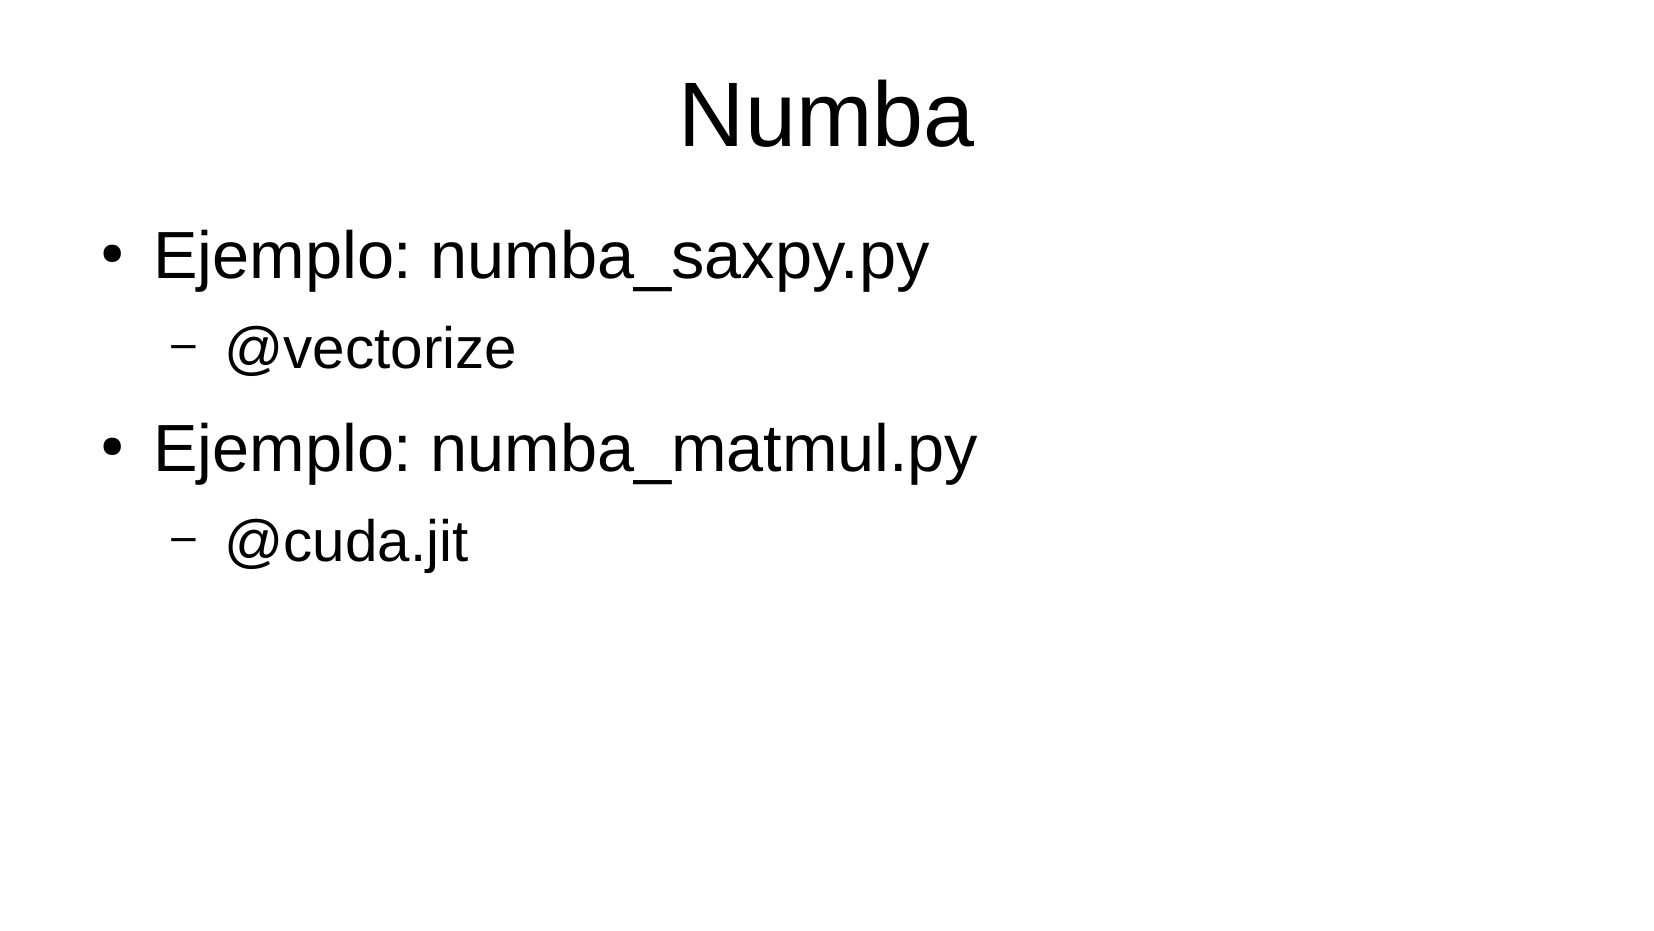

# Numba
Ejemplo: numba_saxpy.py
@vectorize
Ejemplo: numba_matmul.py
@cuda.jit